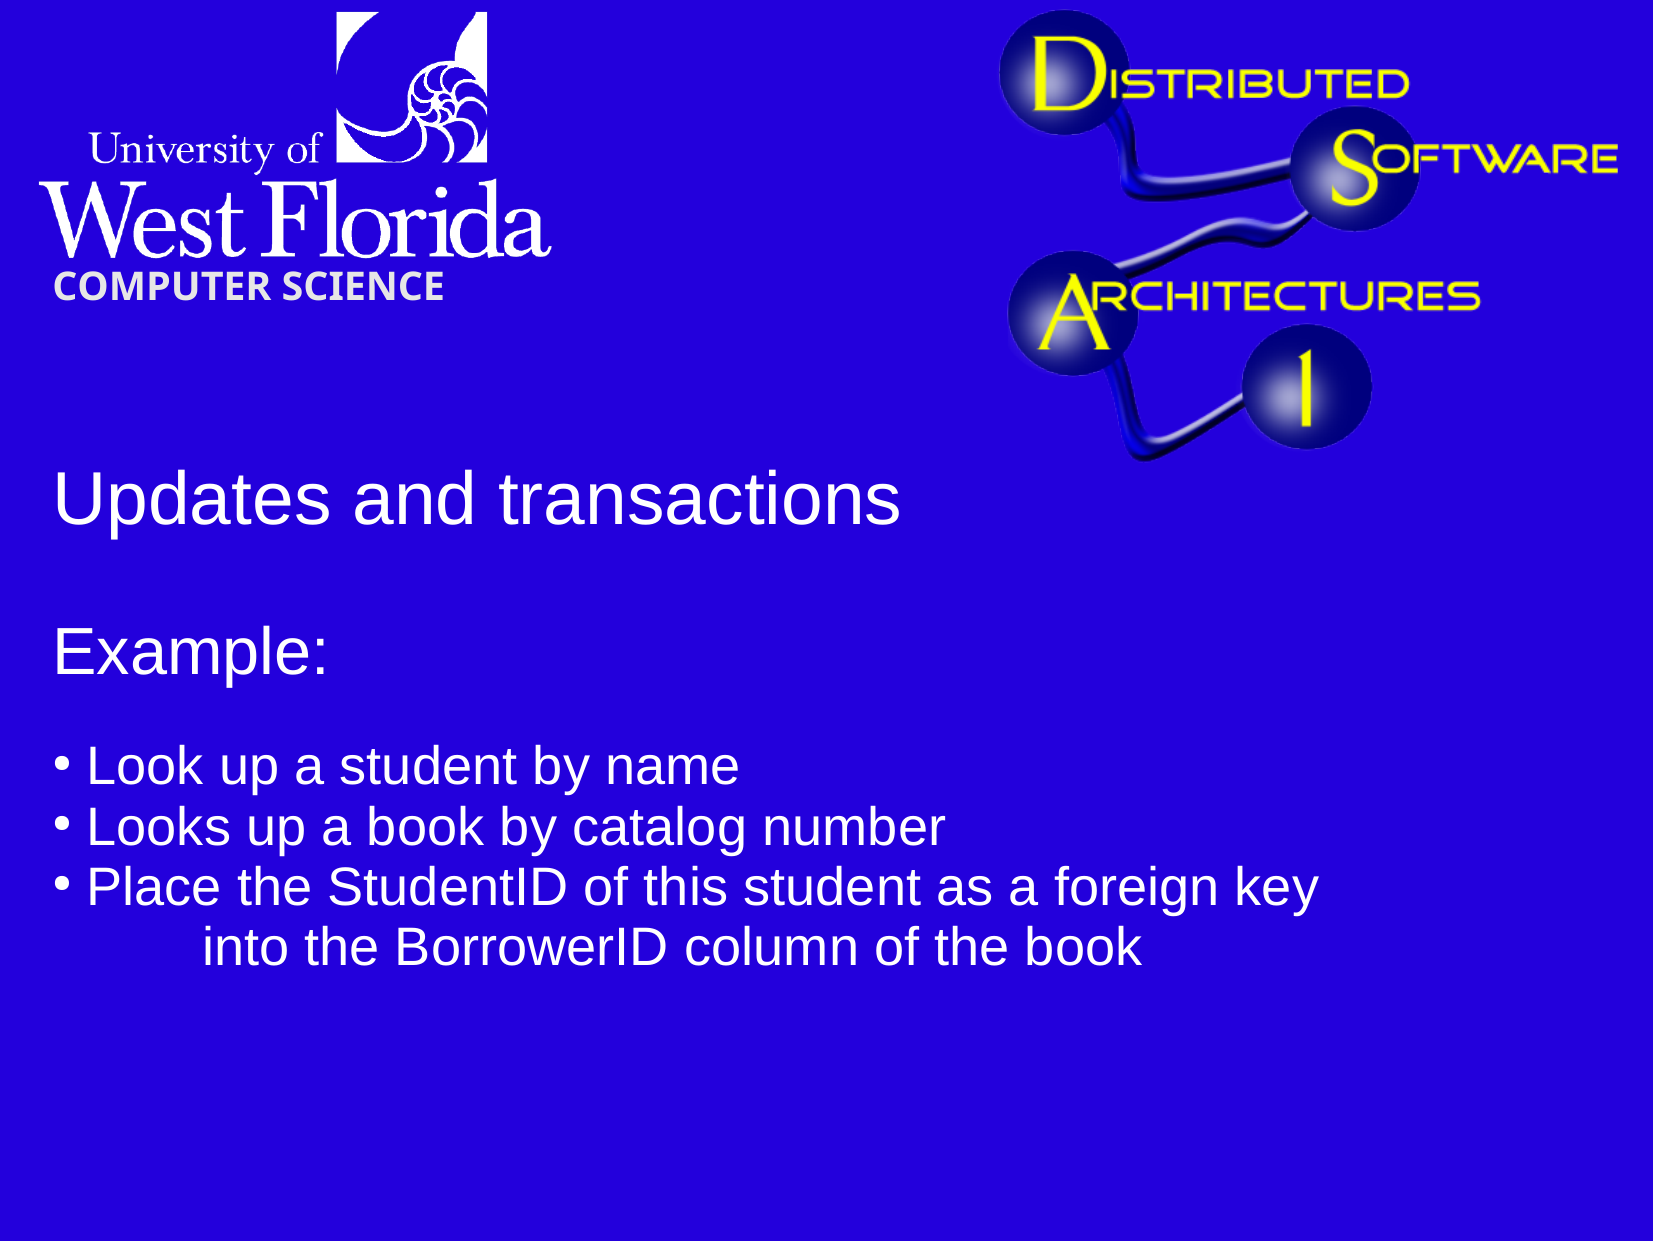

COMPUTER SCIENCE
Updates and transactions
Example:
 Look up a student by name
 Looks up a book by catalog number
 Place the StudentID of this student as a foreign key
		into the BorrowerID column of the book